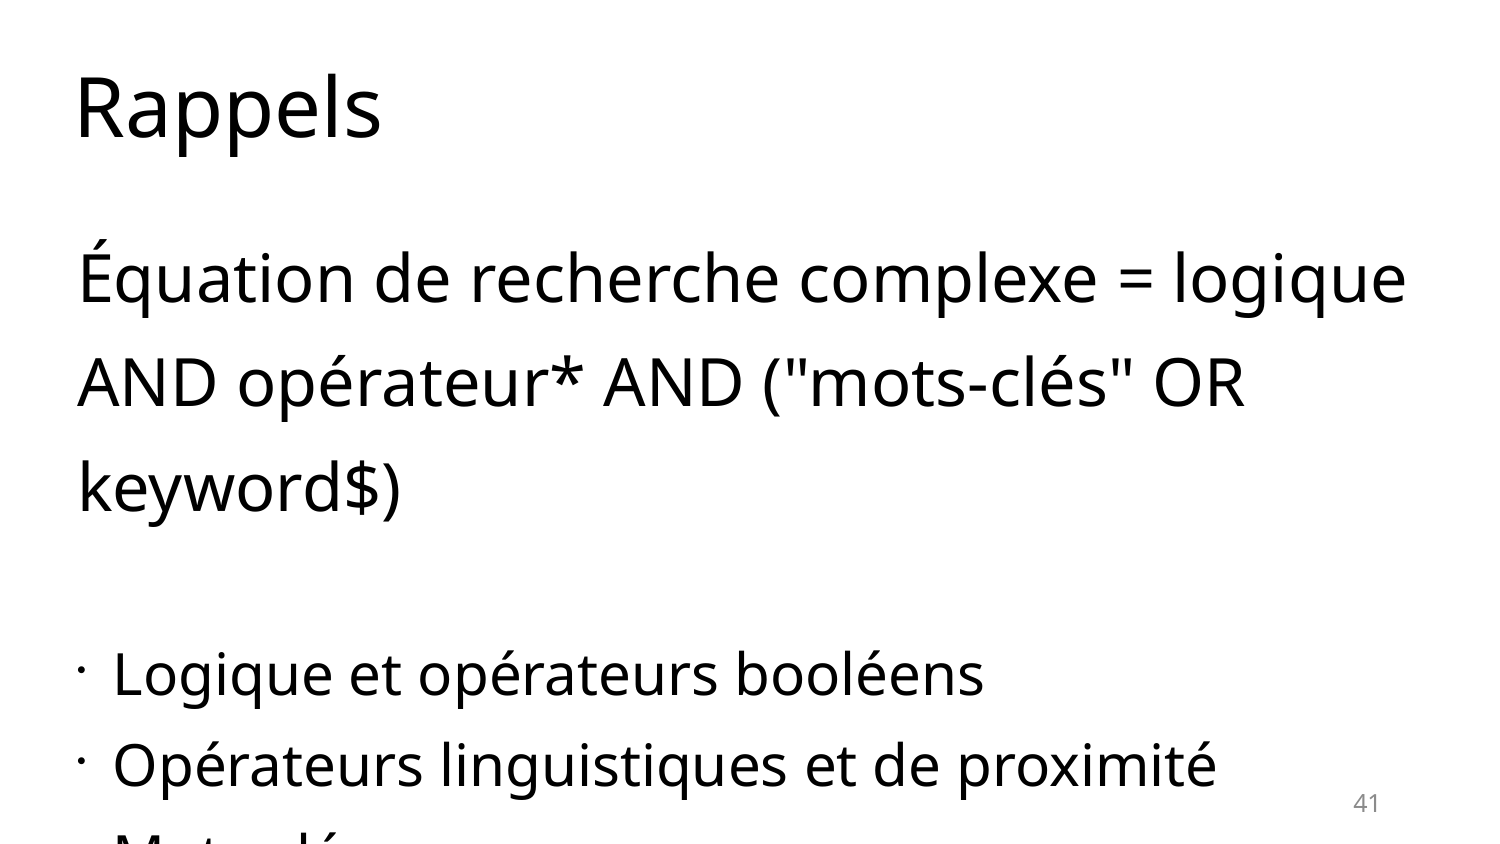

# Rappels
Équation de recherche complexe = logique AND opérateur* AND ("mots-clés" OR keyword$)
Logique et opérateurs booléens
Opérateurs linguistiques et de proximité
Mots-clés
→ Syntaxe et vocabulaire
41